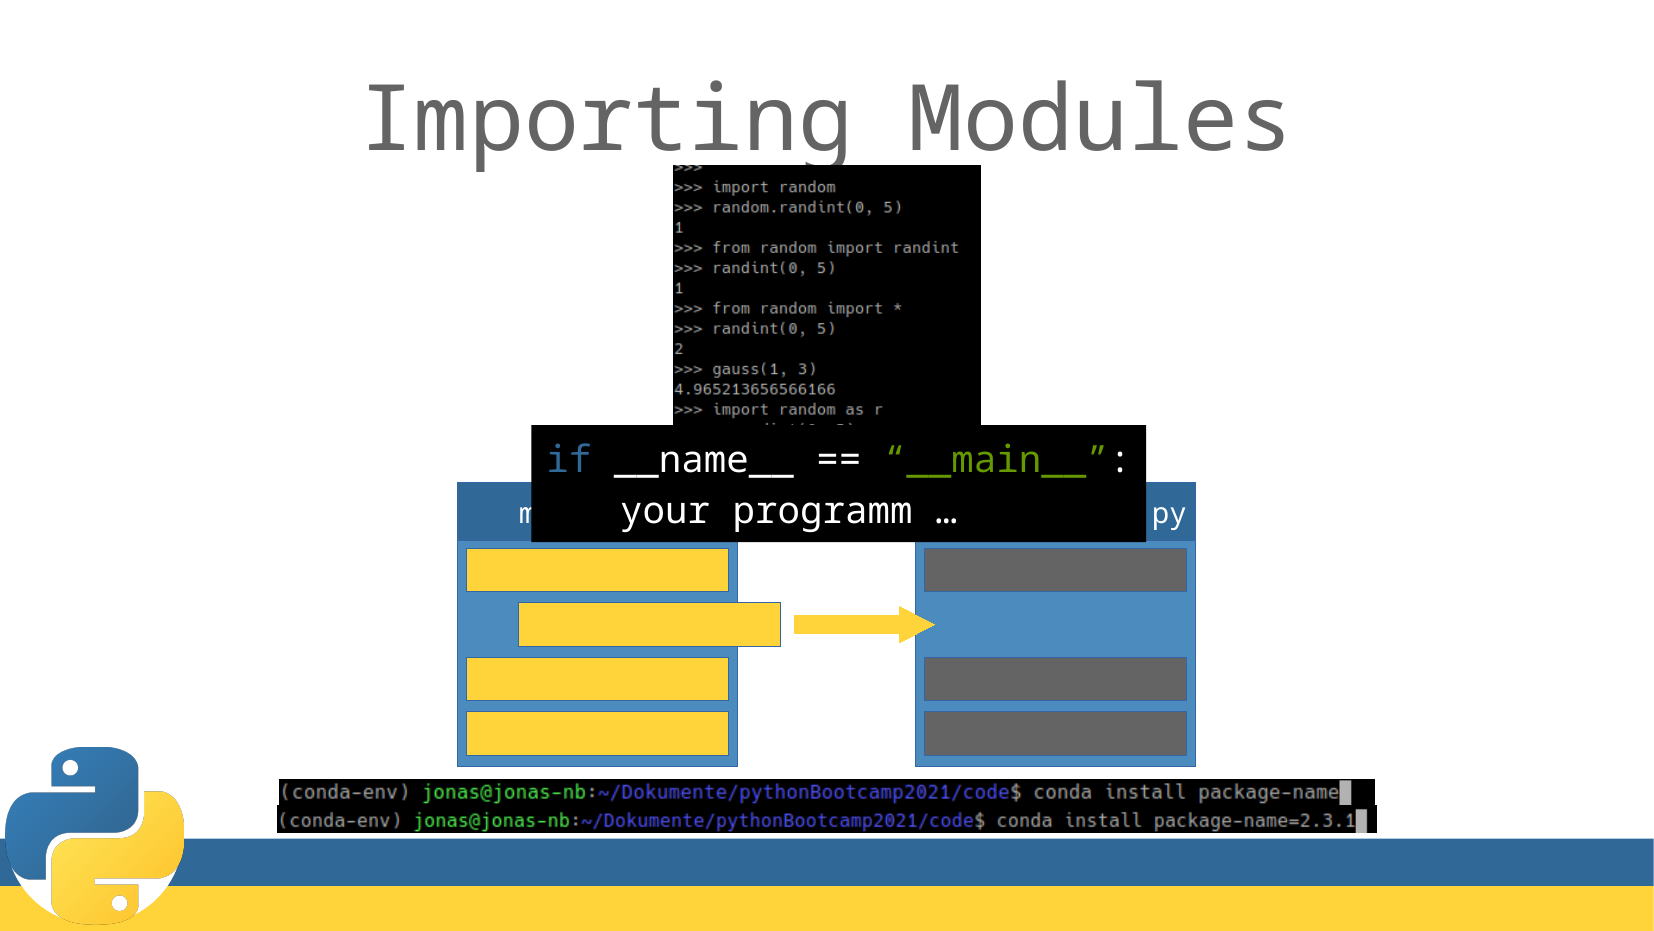

# Importing Modules
if __name__ == “__main__”:
	your programm …
module.py
your_program.py